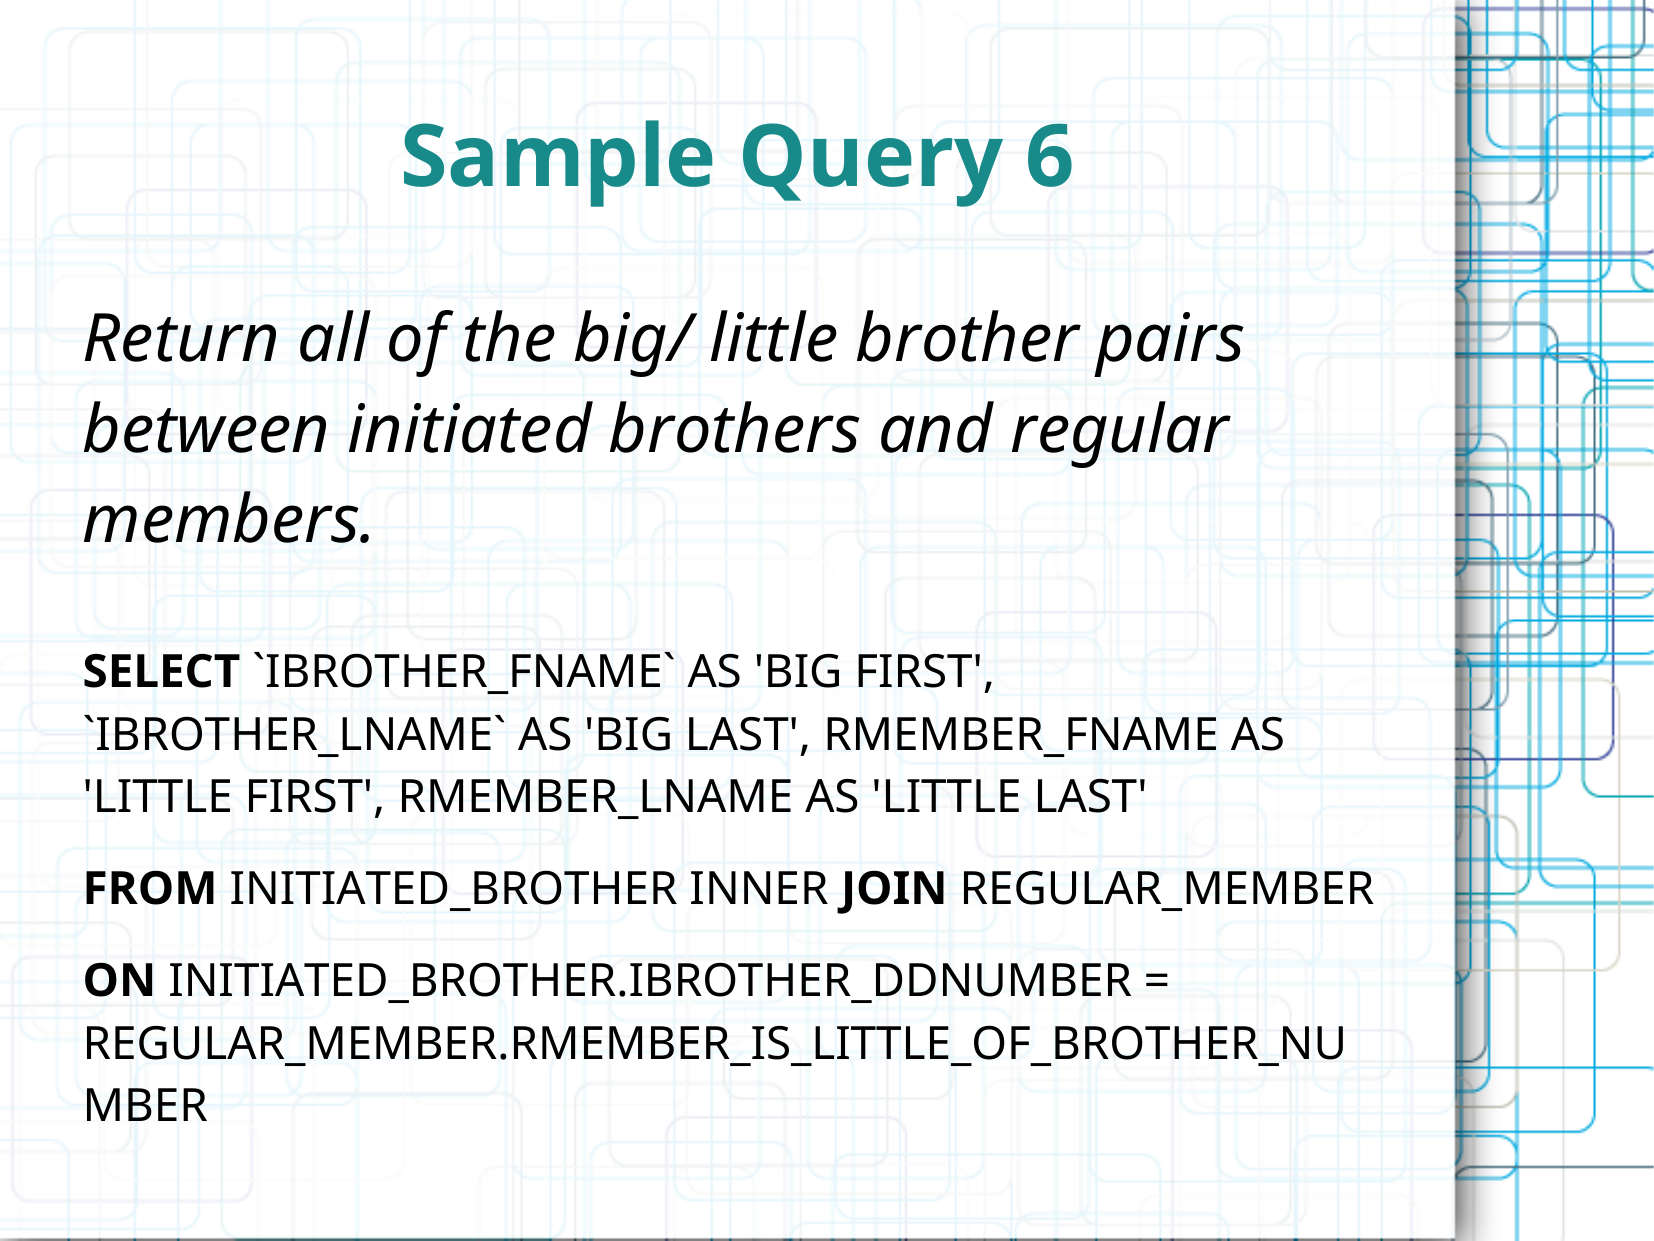

# Sample Query 6
Return all of the big/ little brother pairs between initiated brothers and regular members.
SELECT `IBROTHER_FNAME` AS 'BIG FIRST', `IBROTHER_LNAME` AS 'BIG LAST', RMEMBER_FNAME AS 'LITTLE FIRST', RMEMBER_LNAME AS 'LITTLE LAST'
FROM INITIATED_BROTHER INNER JOIN REGULAR_MEMBER
ON INITIATED_BROTHER.IBROTHER_DDNUMBER = REGULAR_MEMBER.RMEMBER_IS_LITTLE_OF_BROTHER_NUMBER